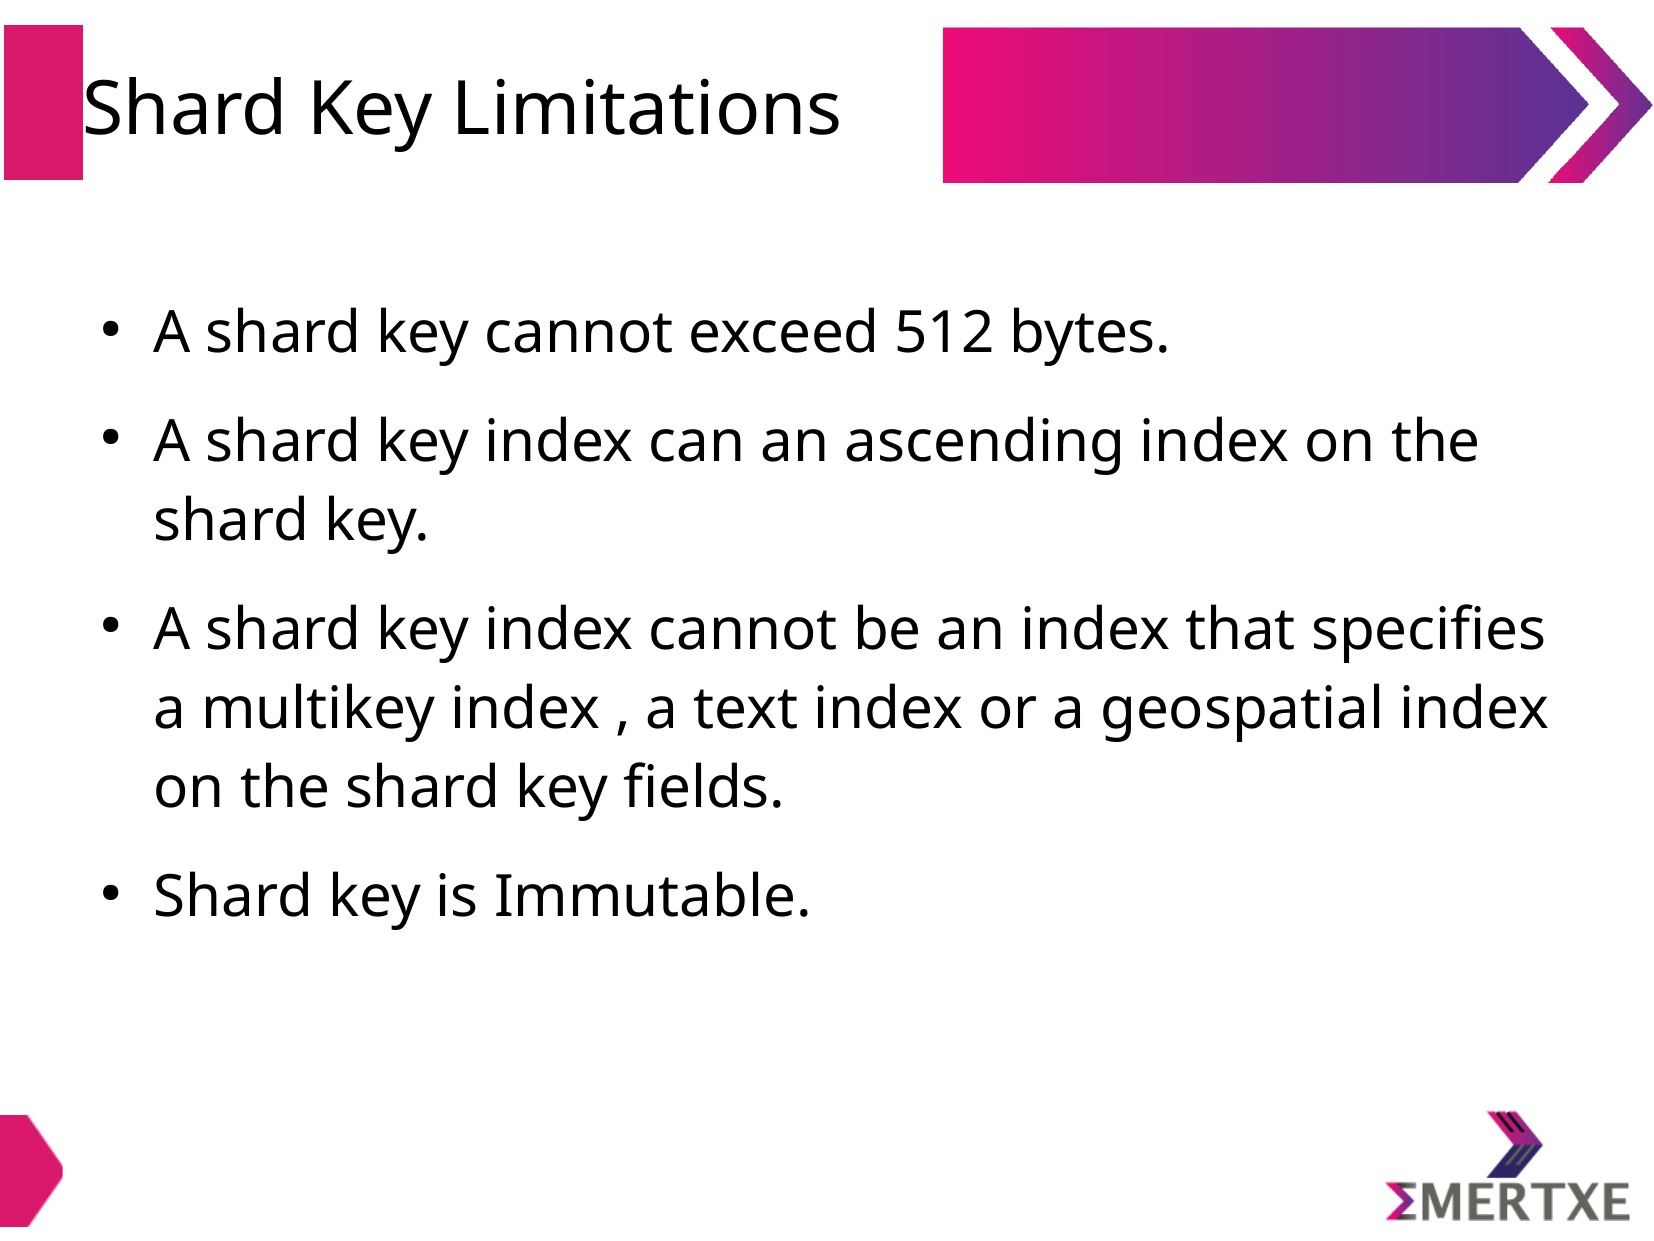

# Shard Key Limitations
A shard key cannot exceed 512 bytes.
A shard key index can an ascending index on the shard key.
A shard key index cannot be an index that specifies a multikey index , a text index or a geospatial index on the shard key fields.
Shard key is Immutable.